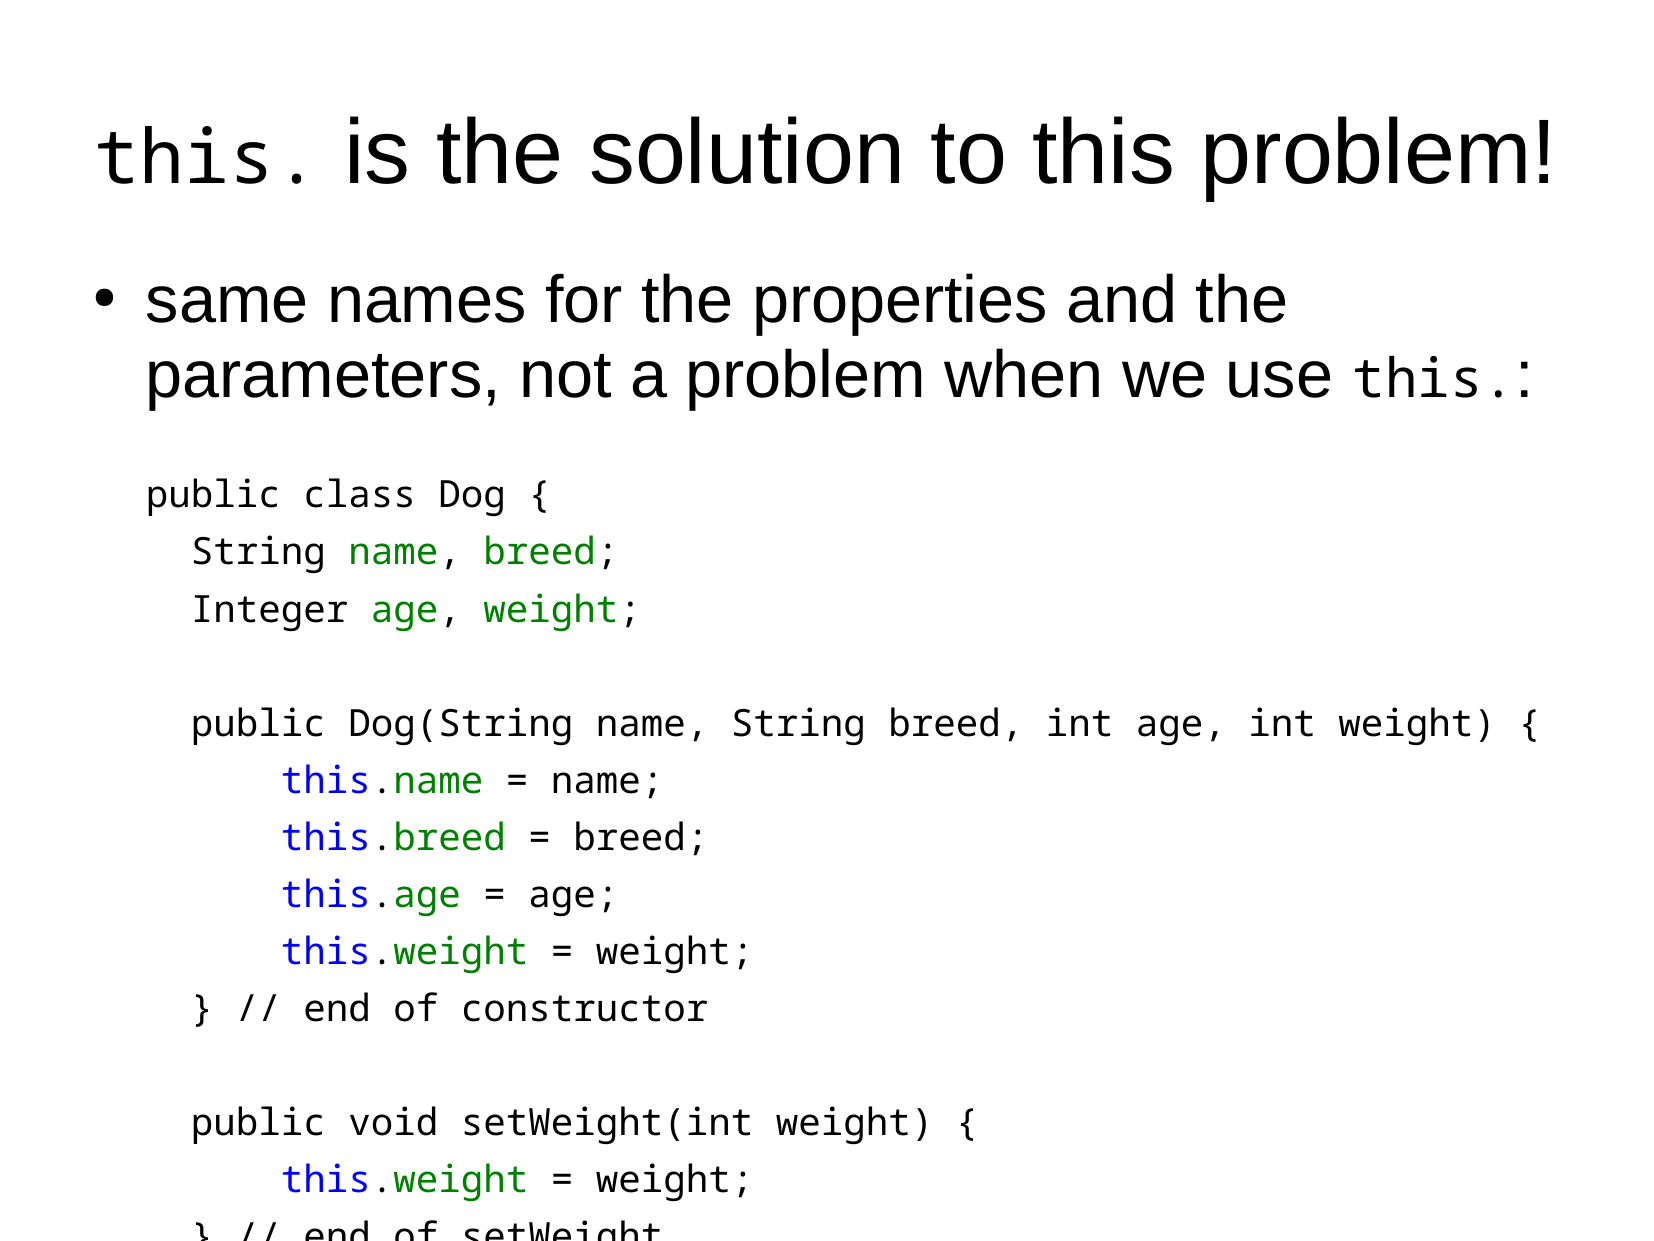

# this. is the solution to this problem!
same names for the properties and the parameters, not a problem when we use this.:
public class Dog {
 String name, breed;
 Integer age, weight;
 public Dog(String name, String breed, int age, int weight) {
 this.name = name;
 this.breed = breed;
 this.age = age;
 this.weight = weight;
 } // end of constructor
 public void setWeight(int weight) {
 this.weight = weight;
 } // end of setWeight
} // end of class Dog